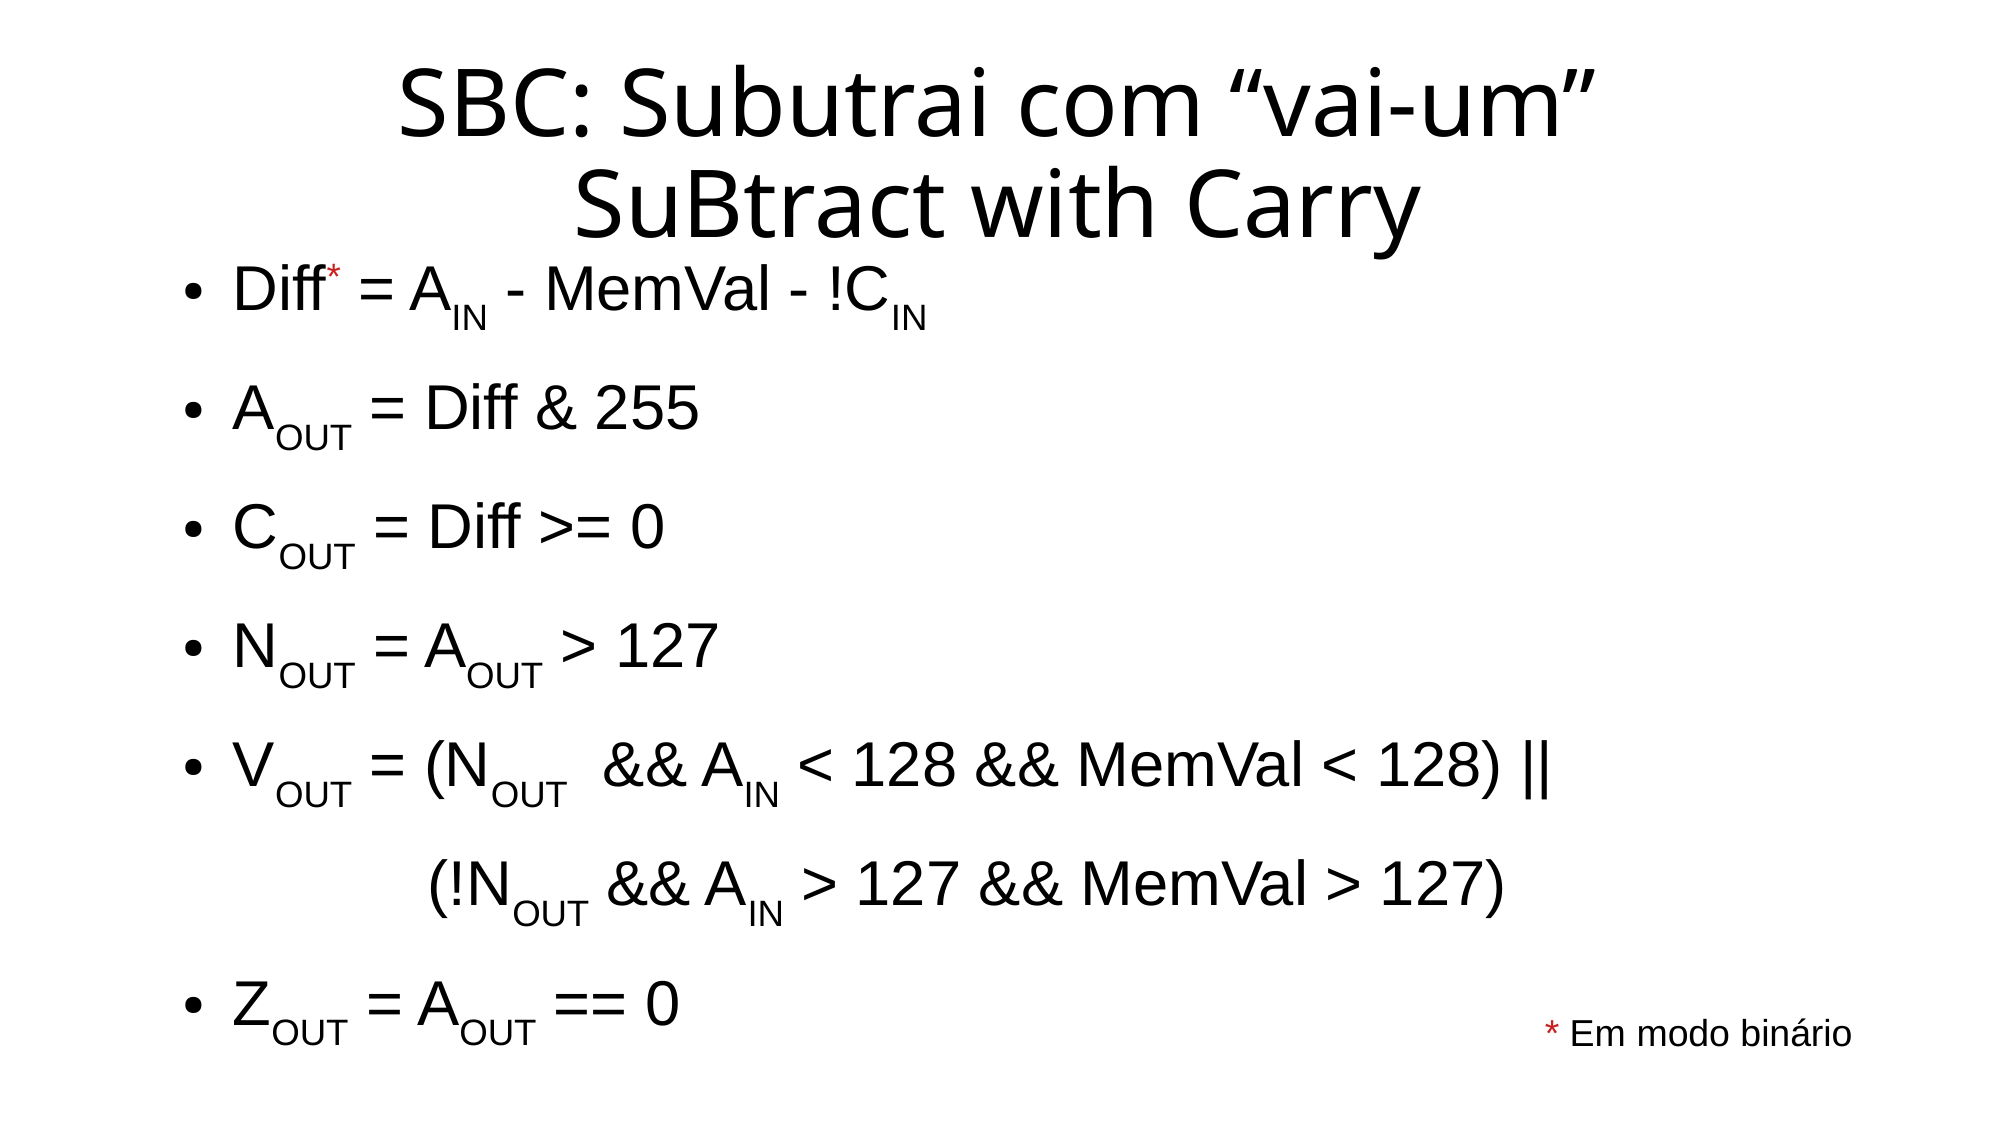

SBC: Subutrai com “vai-um”
SuBtract with Carry
# Diff* = AIN - MemVal - !CIN
AOUT = Diff & 255
COUT = Diff >= 0
NOUT = AOUT > 127
VOUT = (NOUT && AIN < 128 && MemVal < 128) ||
 (!NOUT && AIN > 127 && MemVal > 127)
ZOUT = AOUT == 0
* Em modo binário